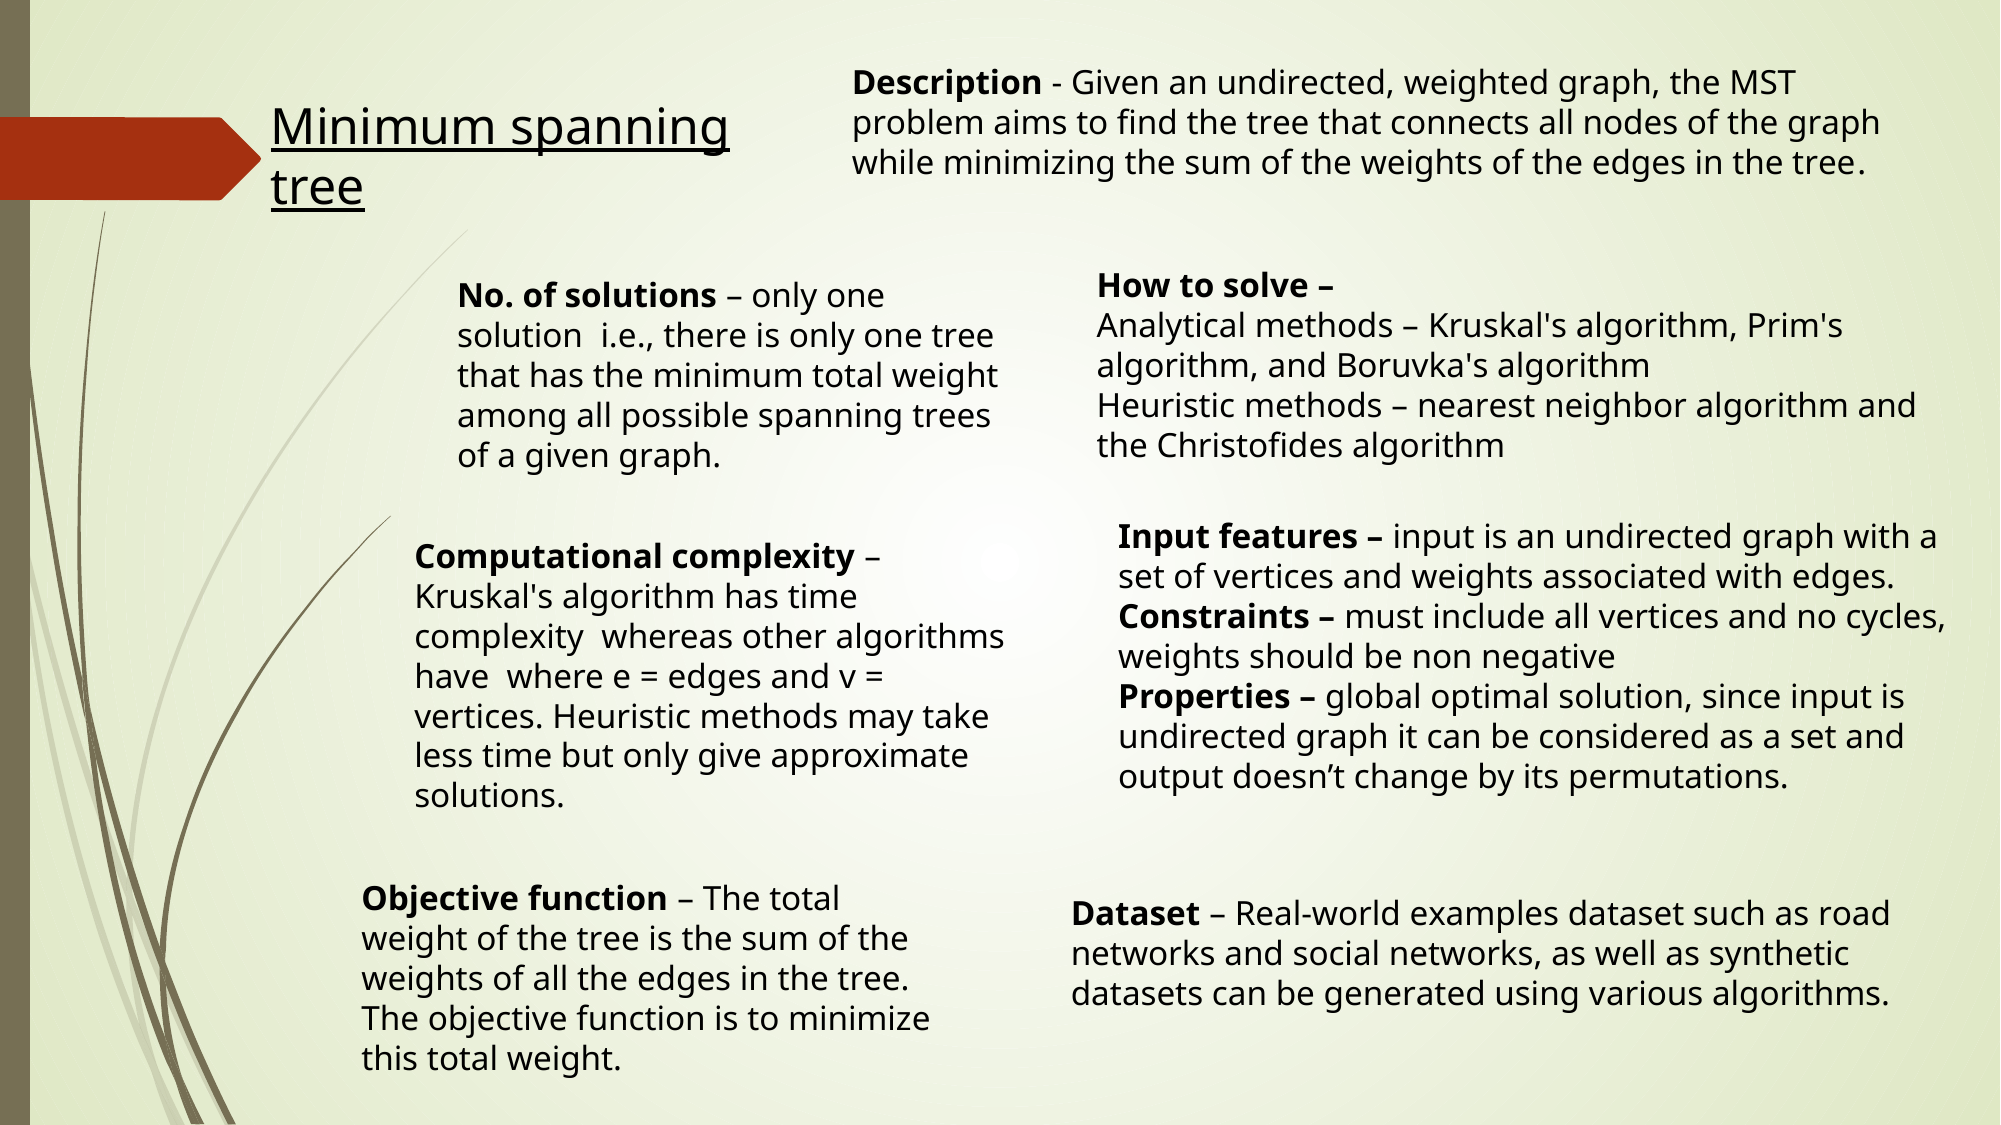

Description - Given an undirected, weighted graph, the MST problem aims to find the tree that connects all nodes of the graph while minimizing the sum of the weights of the edges in the tree.
Minimum spanning
tree
How to solve –
Analytical methods – Kruskal's algorithm, Prim's algorithm, and Boruvka's algorithm
Heuristic methods – nearest neighbor algorithm and the Christofides algorithm
No. of solutions – only one solution i.e., there is only one tree that has the minimum total weight among all possible spanning trees of a given graph.
Input features – input is an undirected graph with a set of vertices and weights associated with edges.
Constraints – must include all vertices and no cycles, weights should be non negative
Properties – global optimal solution, since input is undirected graph it can be considered as a set and output doesn’t change by its permutations.
Computational complexity – Kruskal's algorithm has time complexity whereas other algorithms have where e = edges and v = vertices. Heuristic methods may take less time but only give approximate solutions.
Objective function – The total weight of the tree is the sum of the weights of all the edges in the tree. The objective function is to minimize this total weight.
Dataset – Real-world examples dataset such as road networks and social networks, as well as synthetic datasets can be generated using various algorithms.